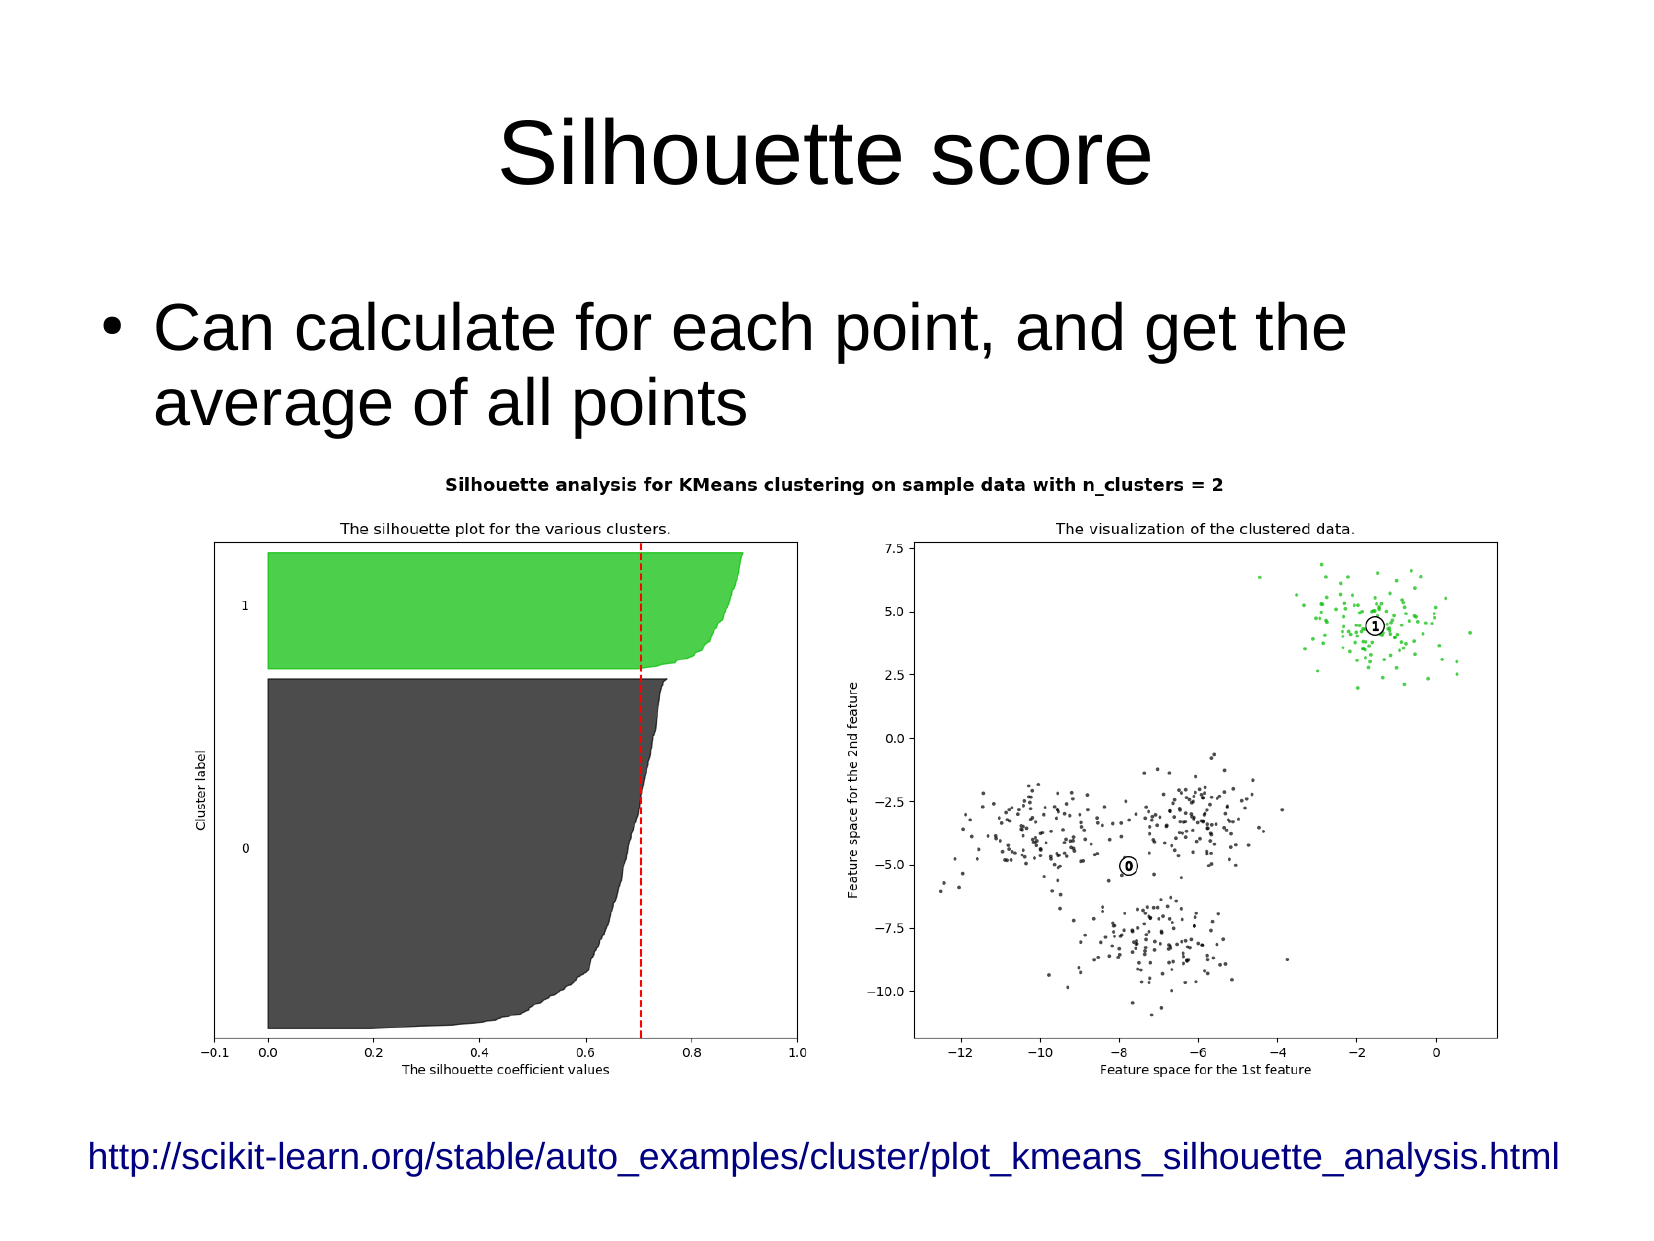

# Silhouette score
Can calculate for each point, and get the average of all points
http://scikit-learn.org/stable/auto_examples/cluster/plot_kmeans_silhouette_analysis.html